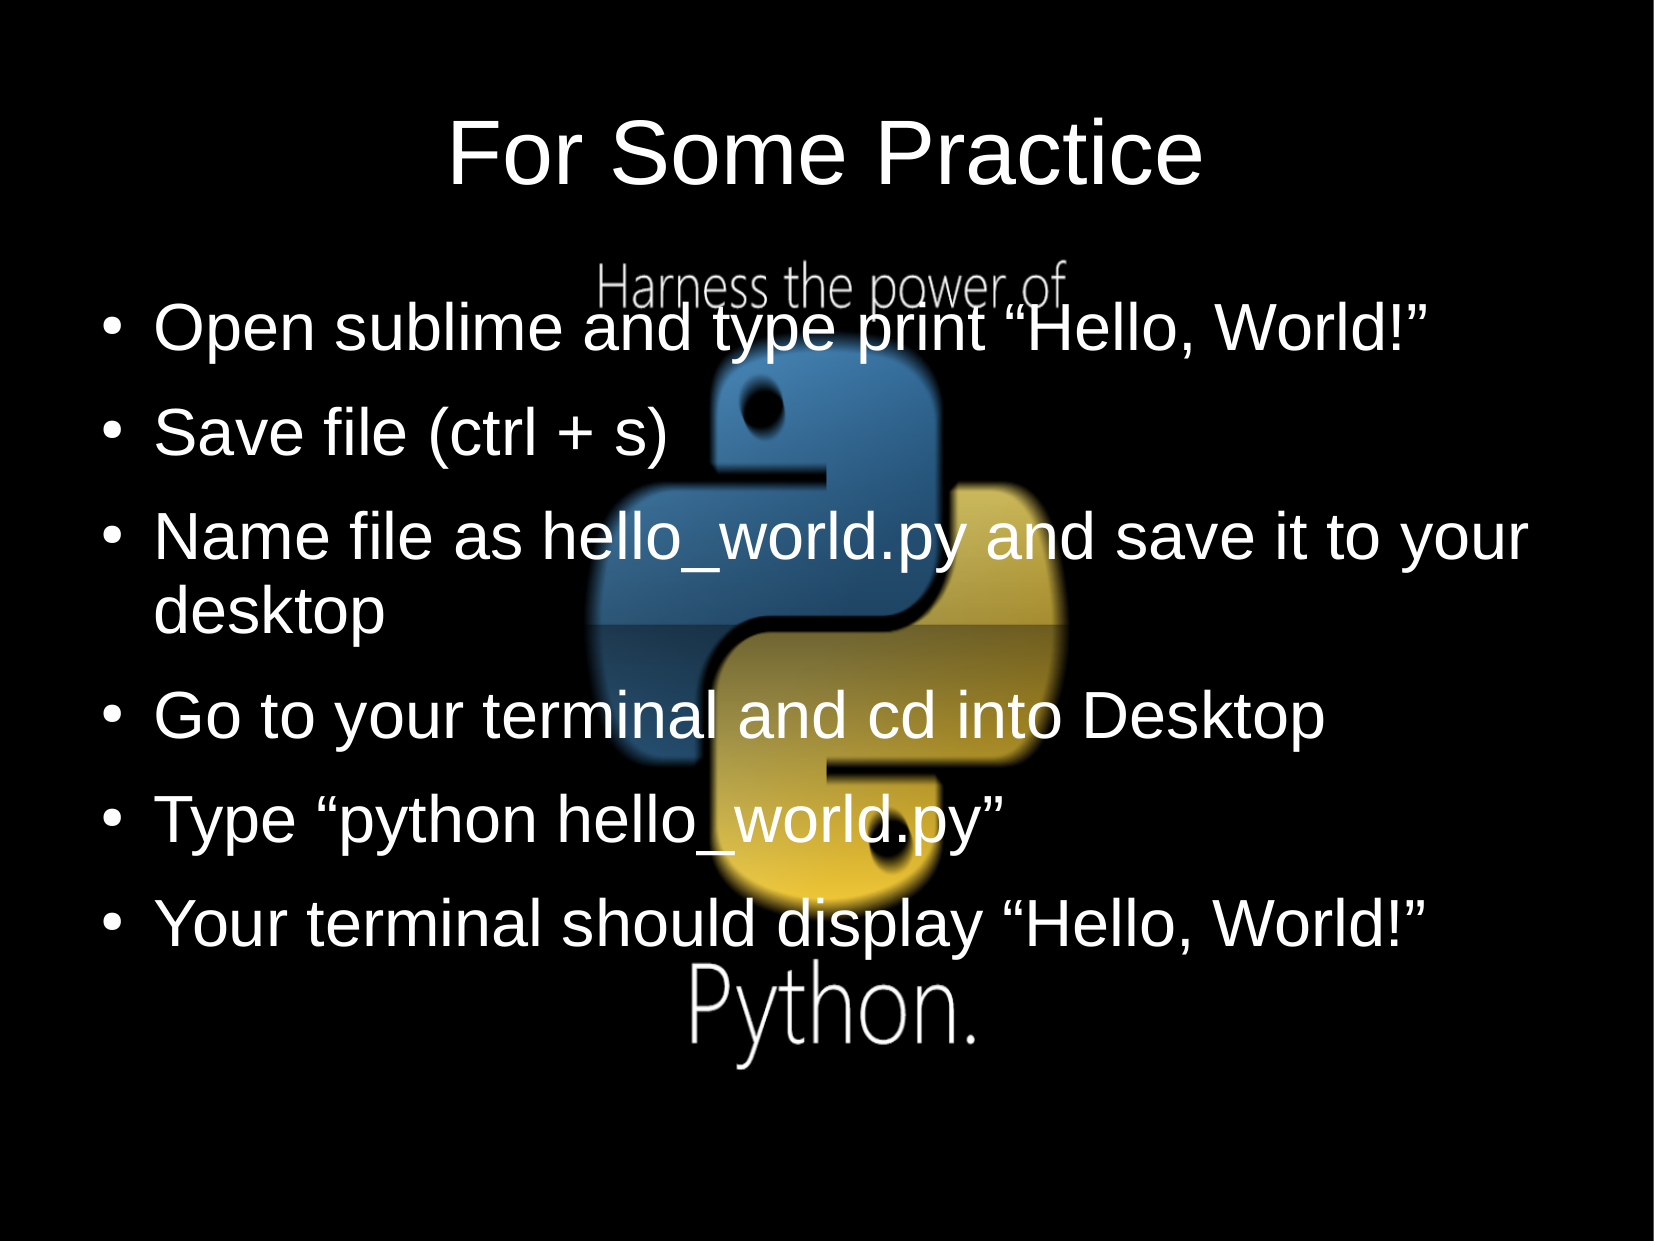

# For Some Practice
Open sublime and type print “Hello, World!”
Save file (ctrl + s)
Name file as hello_world.py and save it to your desktop
Go to your terminal and cd into Desktop
Type “python hello_world.py”
Your terminal should display “Hello, World!”